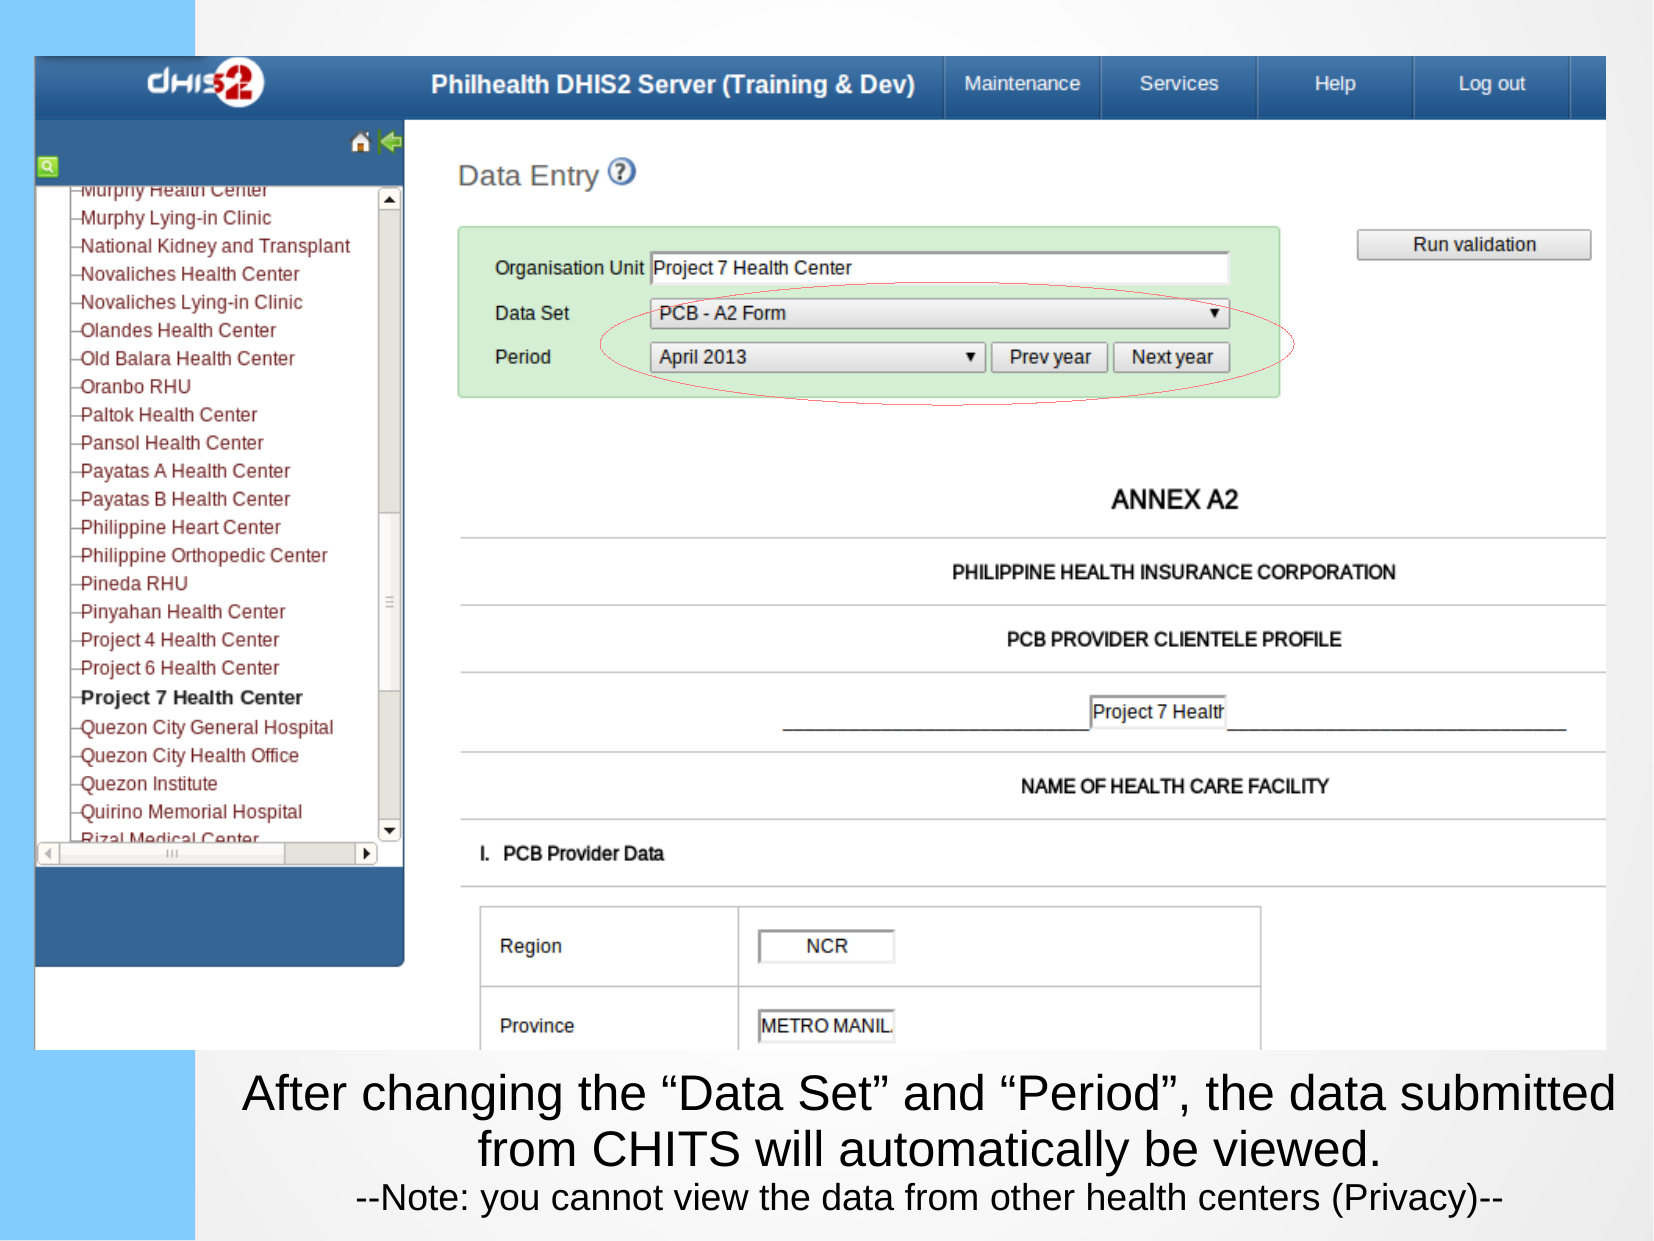

# After changing the “Data Set” and “Period”, the data submitted from CHITS will automatically be viewed.
--Note: you cannot view the data from other health centers (Privacy)--